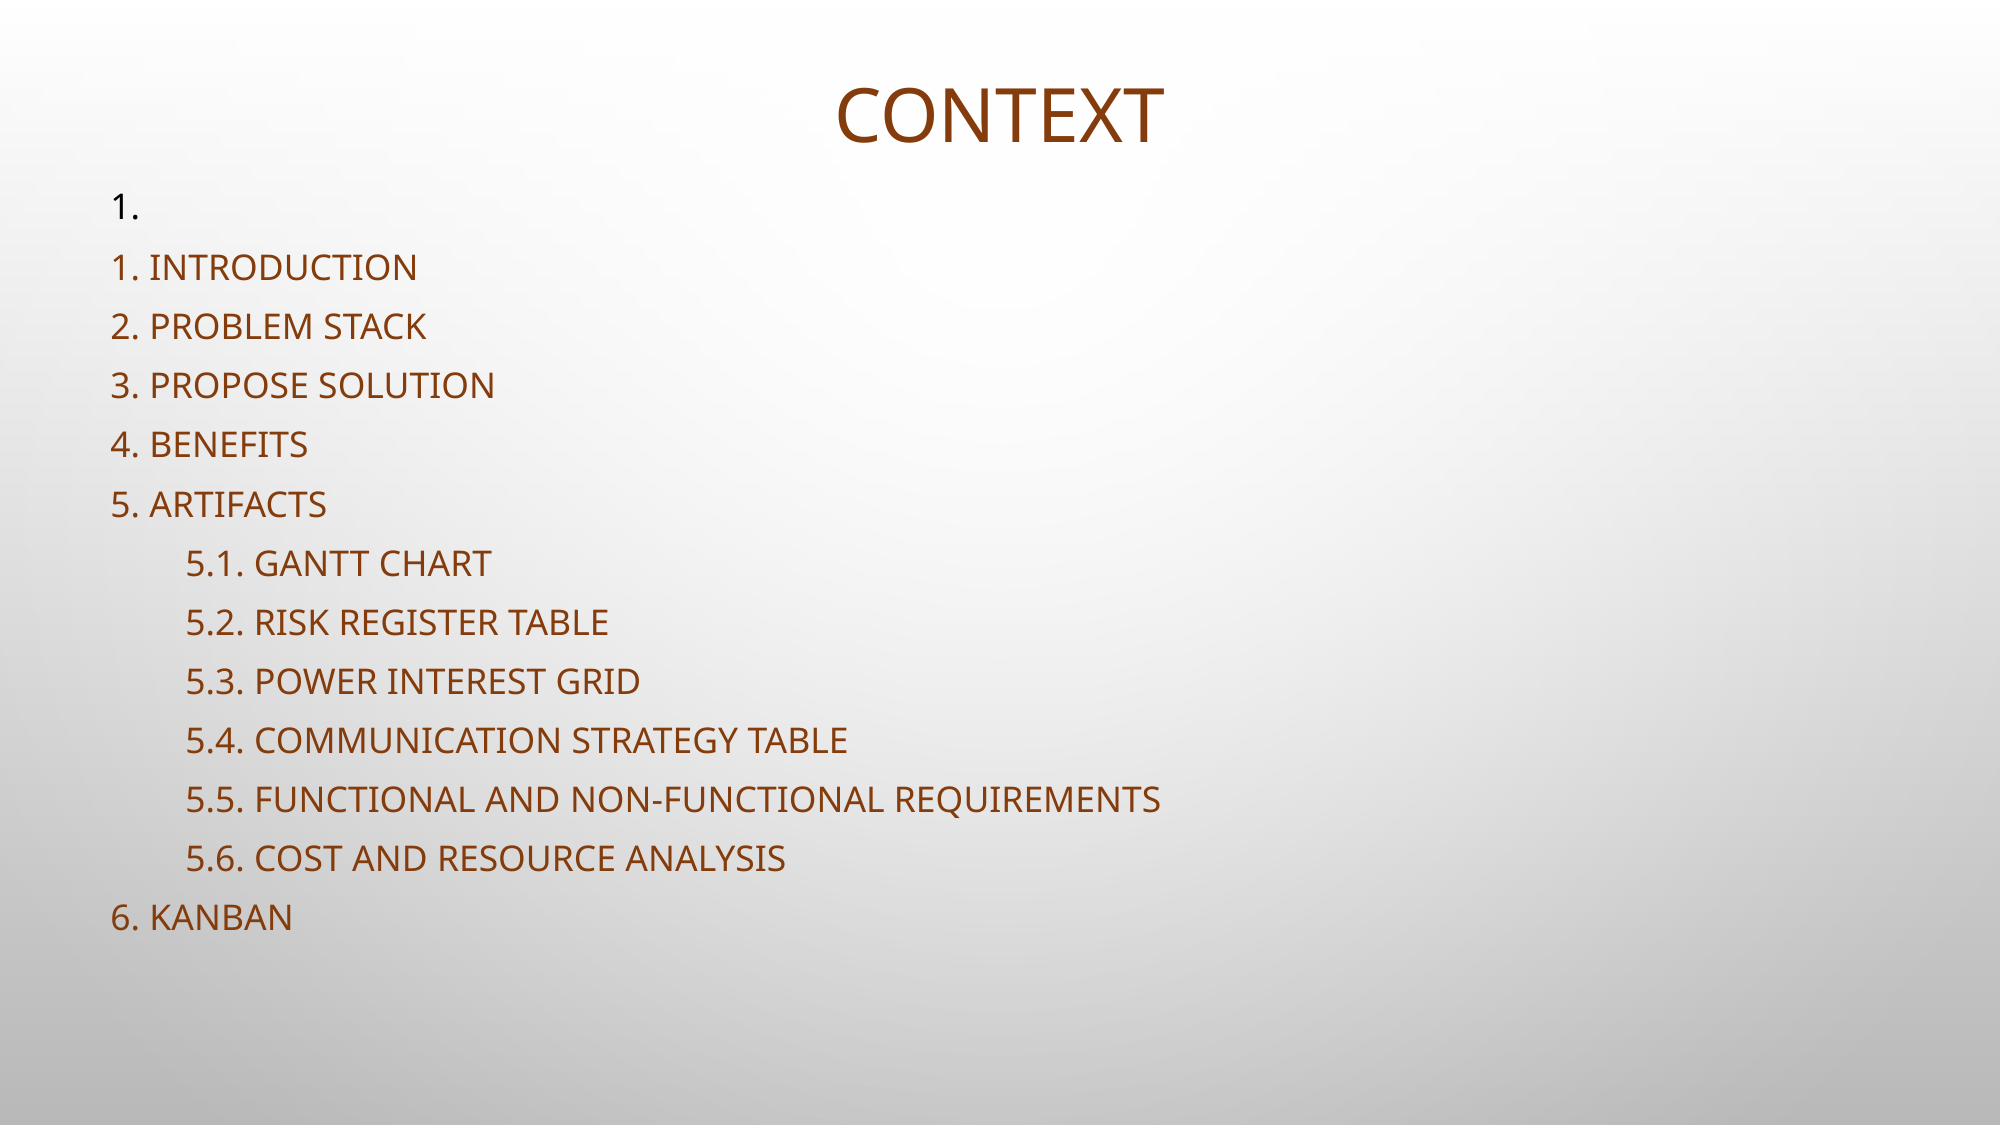

# context
1. introduction
2. Problem stack
3. Propose solution
4. Benefits
5. Artifacts
	5.1. Gantt chart
	5.2. Risk Register table
	5.3. Power interest grid
	5.4. Communication strategy table
	5.5. Functional and non-functional requirements
	5.6. Cost and resource analysis
6. KANBAN